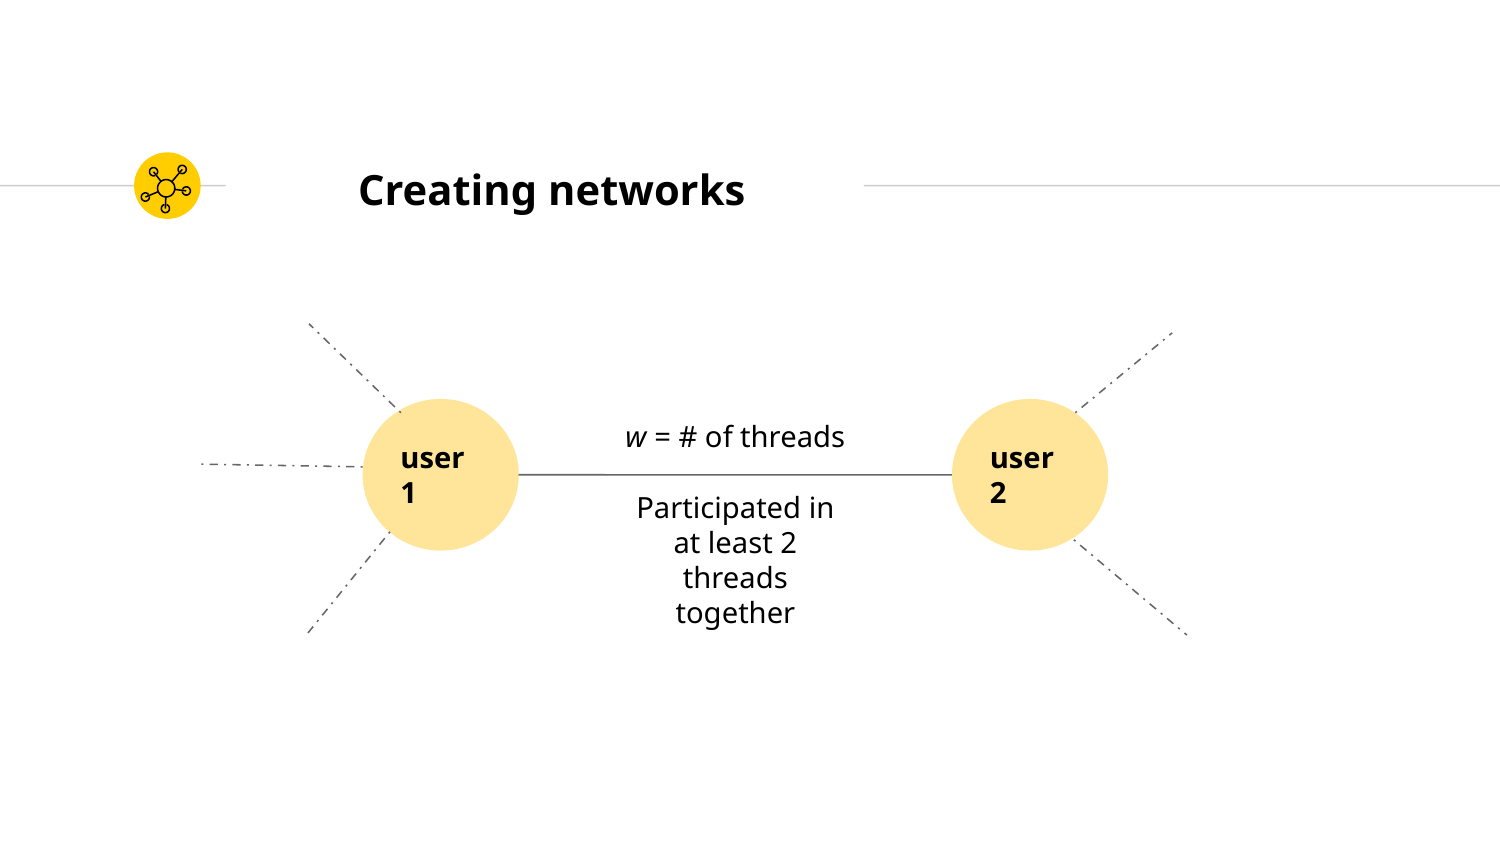

# Creating networks
user1
user2
w = # of threads
Participated in at least 2 threads together